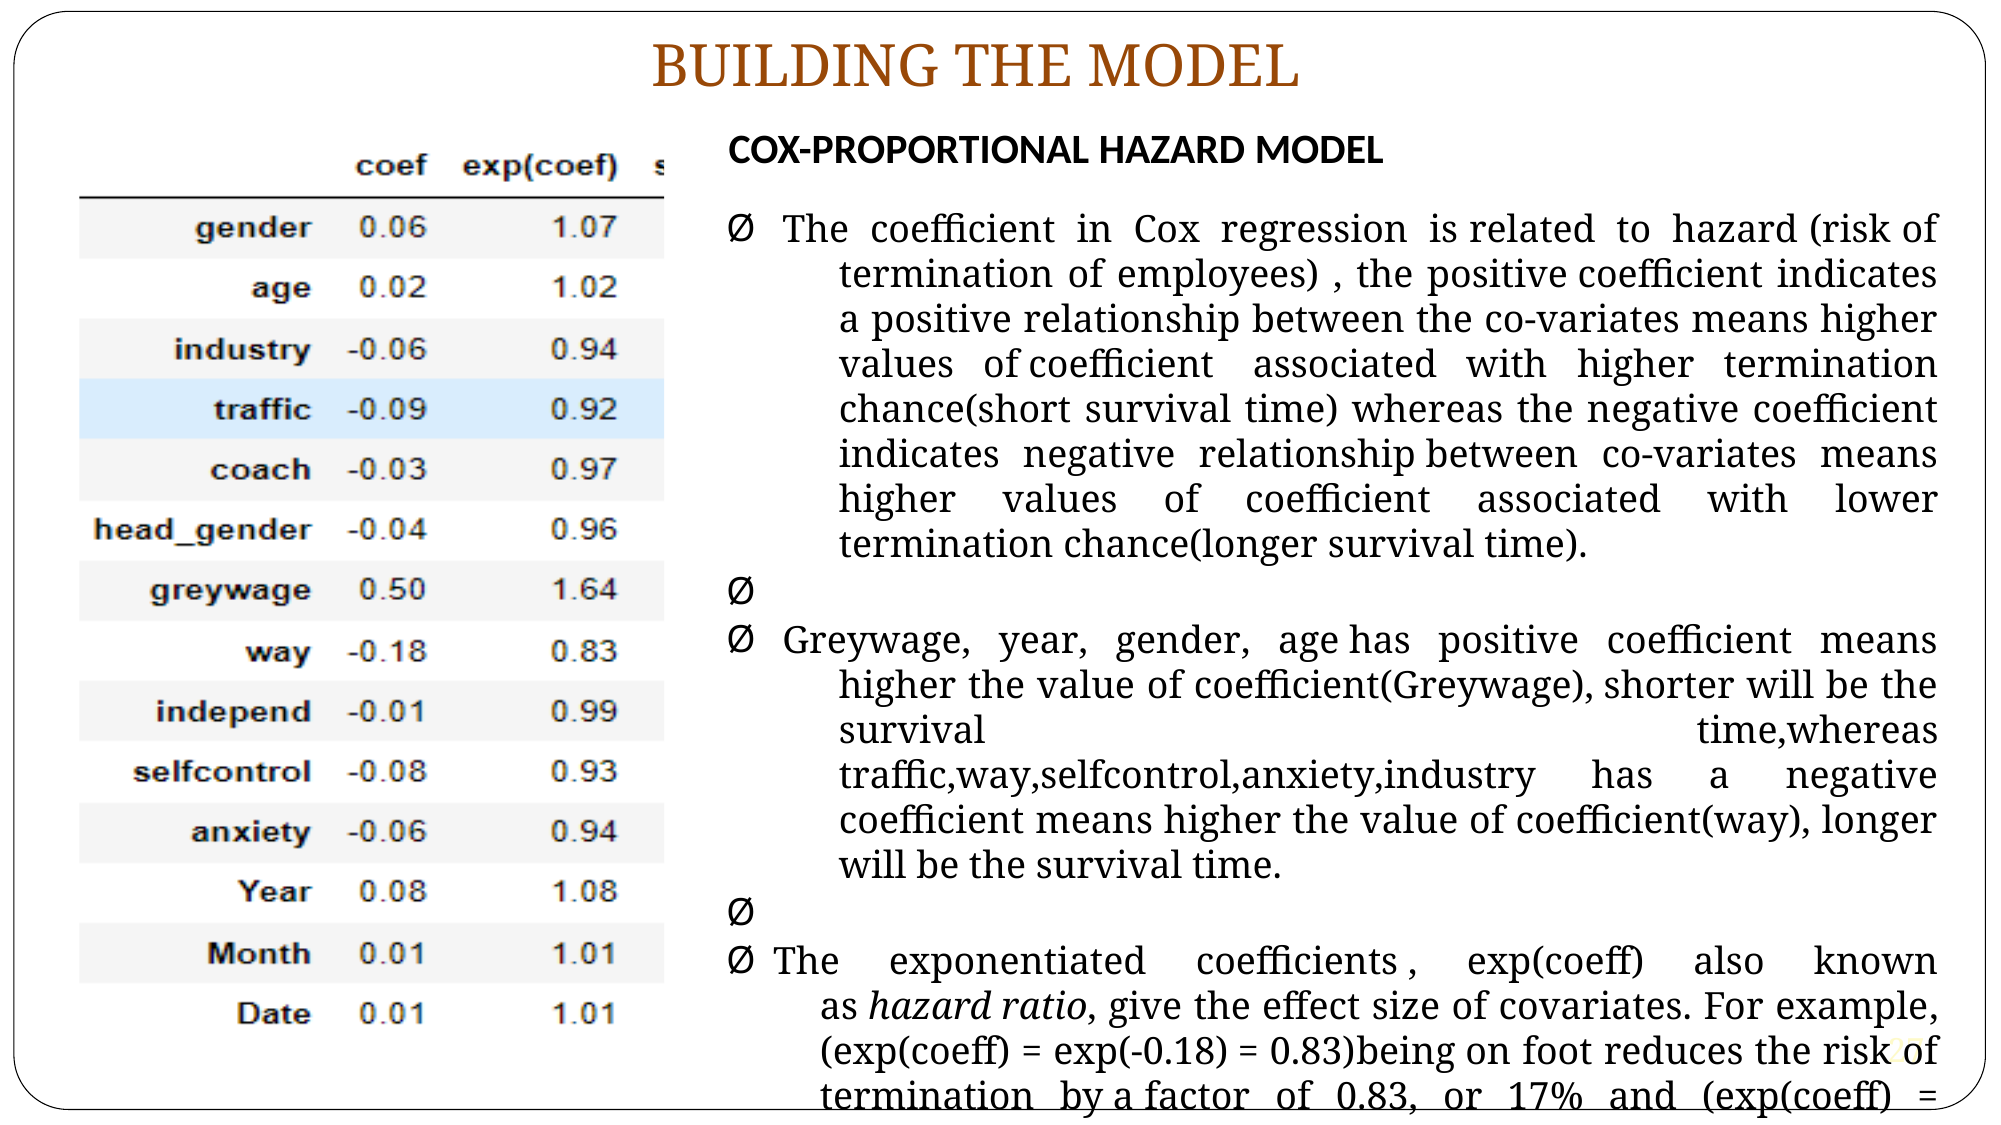

# BUILDING THE MODEL
COX-PROPORTIONAL HAZARD MODEL
The  coefficient  in  Cox  regression  is related  to  hazard (risk of termination of employees) , the positive coefficient indicates a positive relationship between the co-variates means higher values of coefficient  associated with higher termination chance(short survival time) whereas the negative coefficient indicates negative relationship between co-variates means higher values of coefficient associated with lower termination chance(longer survival time).
Greywage, year, gender, age has positive coefficient means higher the value of coefficient(Greywage), shorter will be the survival time,whereas traffic,way,selfcontrol,anxiety,industry has a negative coefficient means higher the value of coefficient(way), longer will be the survival time.
The exponentiated coefficients , exp(coeff) also known as hazard ratio, give the effect size of covariates. For example, (exp(coeff) = exp(-0.18) = 0.83)being on foot reduces the risk of termination by a factor of 0.83, or 17% and (exp(coeff) = exp(0.50) = 1.64)having grey income will increase the risk of termination by 64%.